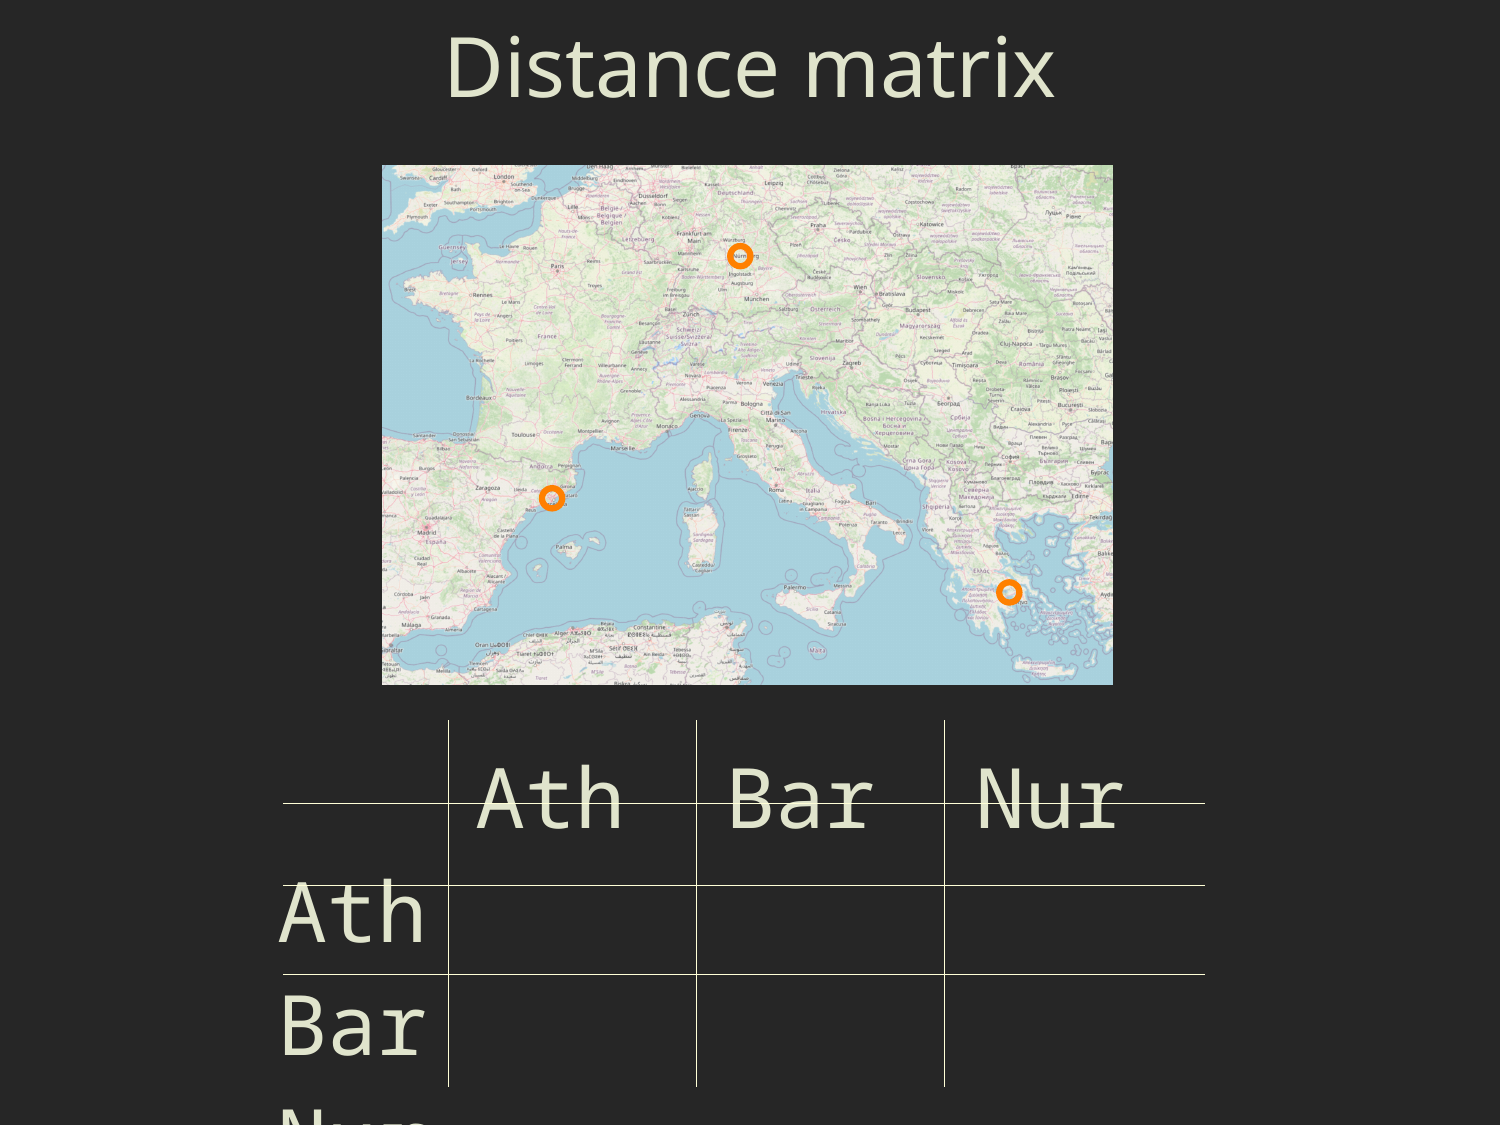

Distance matrix
		 Ath Bar Nur
Ath
Bar
Nur